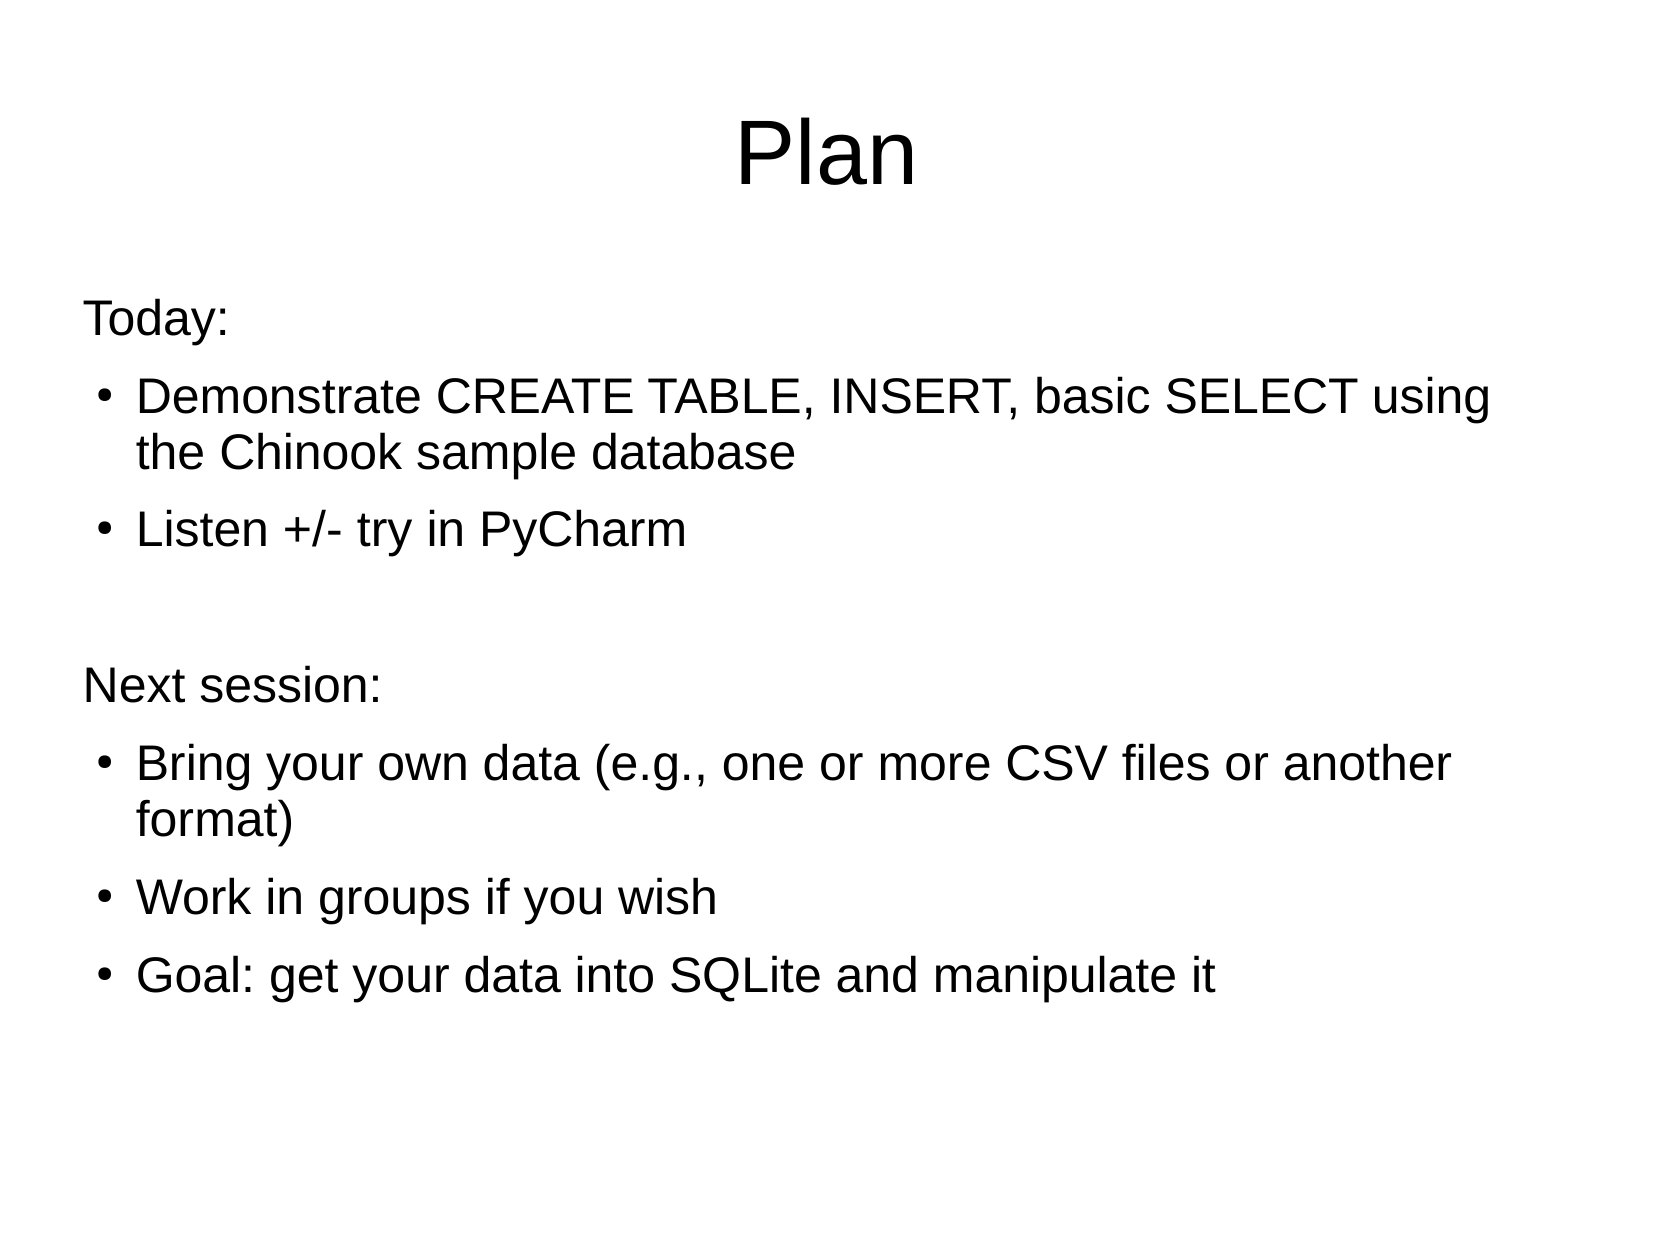

# Plan
Today:
Demonstrate CREATE TABLE, INSERT, basic SELECT using the Chinook sample database
Listen +/- try in PyCharm
Next session:
Bring your own data (e.g., one or more CSV files or another format)
Work in groups if you wish
Goal: get your data into SQLite and manipulate it